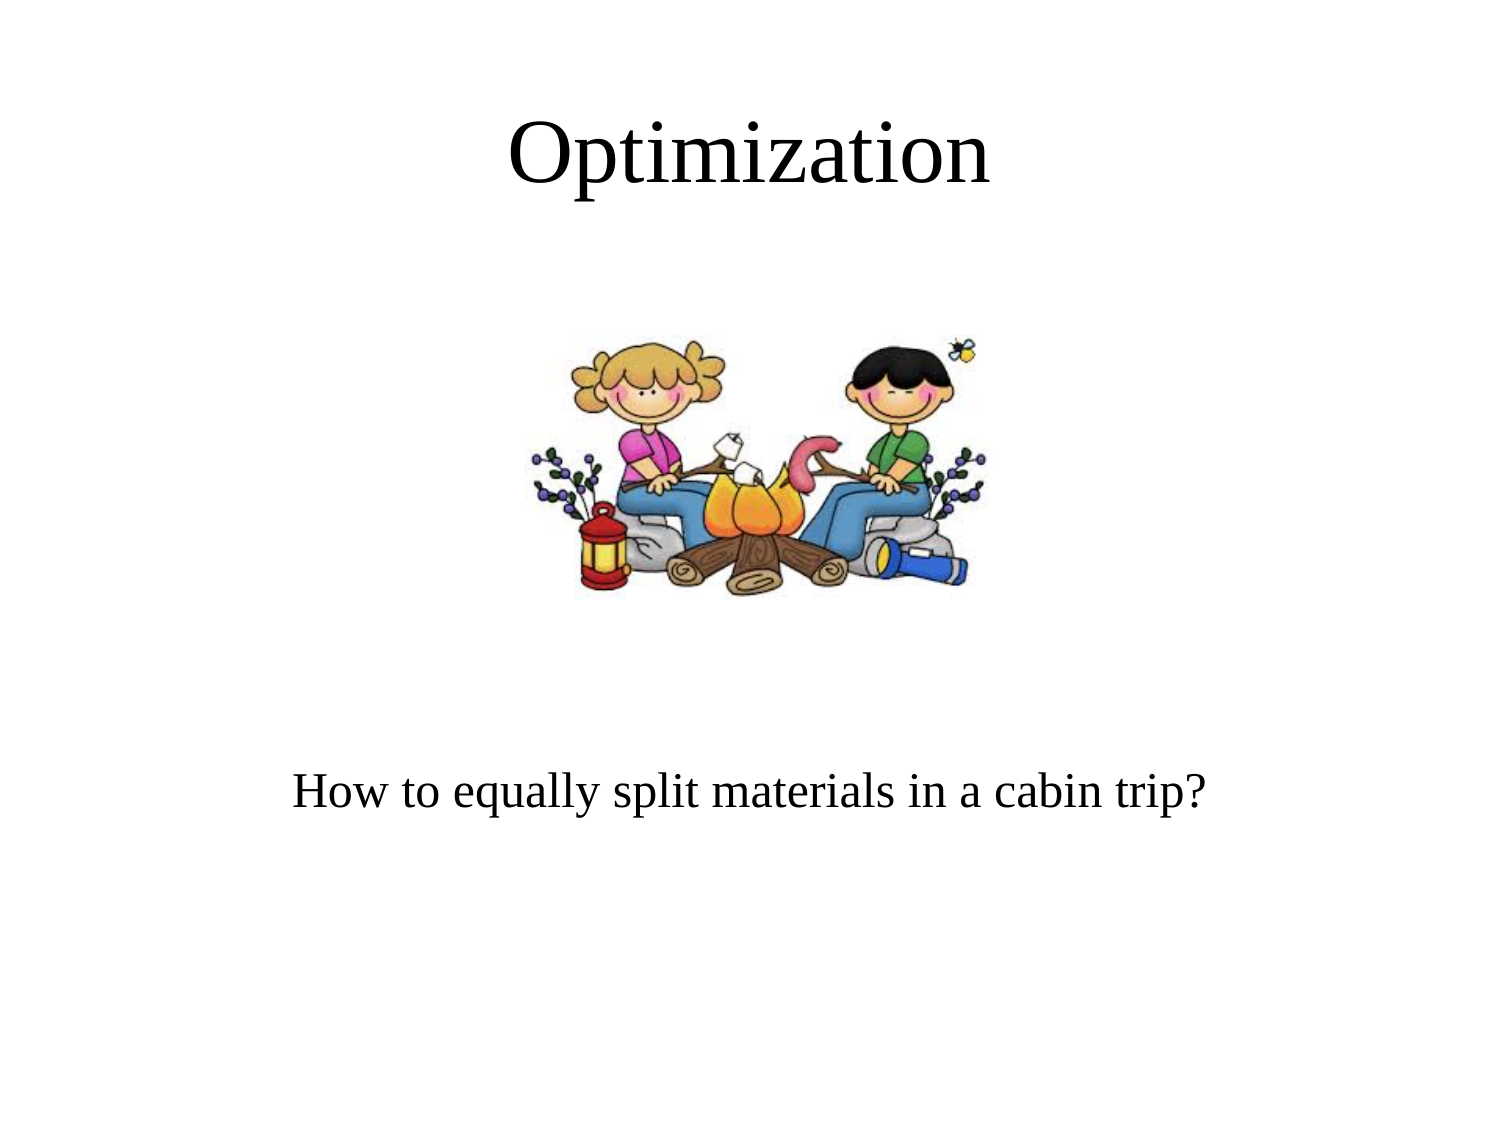

# Optimization
How to equally split materials in a cabin trip?